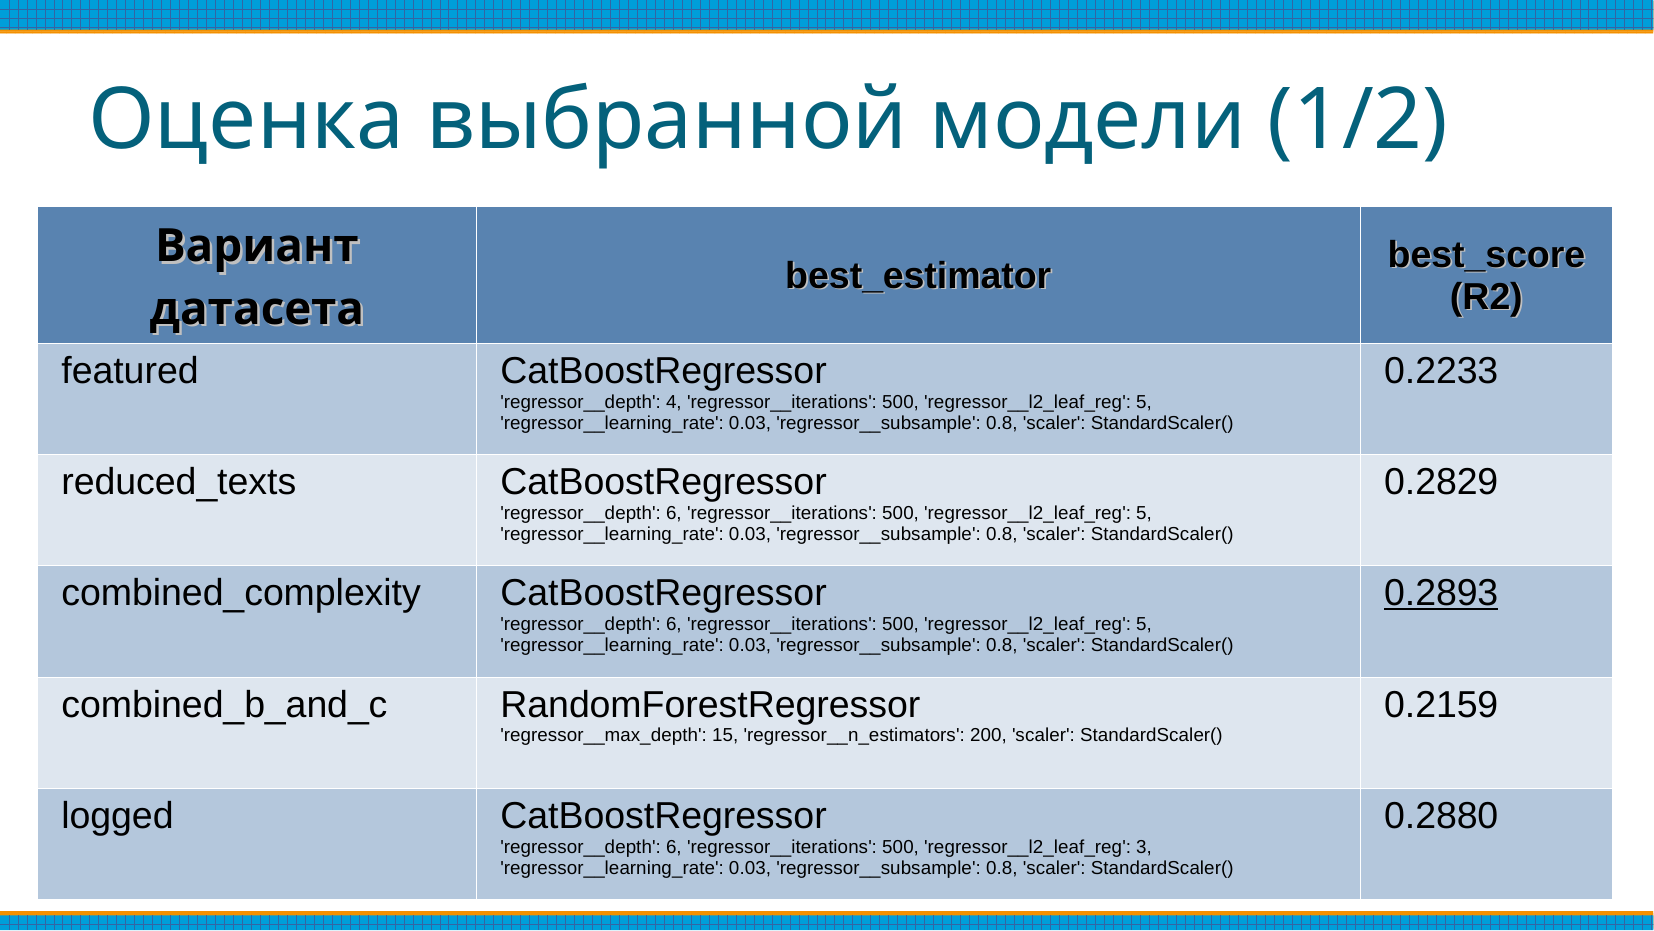

# Оценка выбранной модели (1/2)
| Вариант датасета | best\_estimator | best\_score (R2) |
| --- | --- | --- |
| featured | CatBoostRegressor 'regressor\_\_depth': 4, 'regressor\_\_iterations': 500, 'regressor\_\_l2\_leaf\_reg': 5, 'regressor\_\_learning\_rate': 0.03, 'regressor\_\_subsample': 0.8, 'scaler': StandardScaler() | 0.2233 |
| reduced\_texts | CatBoostRegressor 'regressor\_\_depth': 6, 'regressor\_\_iterations': 500, 'regressor\_\_l2\_leaf\_reg': 5, 'regressor\_\_learning\_rate': 0.03, 'regressor\_\_subsample': 0.8, 'scaler': StandardScaler() | 0.2829 |
| combined\_complexity | CatBoostRegressor 'regressor\_\_depth': 6, 'regressor\_\_iterations': 500, 'regressor\_\_l2\_leaf\_reg': 5, 'regressor\_\_learning\_rate': 0.03, 'regressor\_\_subsample': 0.8, 'scaler': StandardScaler() | 0.2893 |
| combined\_b\_and\_c | RandomForestRegressor 'regressor\_\_max\_depth': 15, 'regressor\_\_n\_estimators': 200, 'scaler': StandardScaler() | 0.2159 |
| logged | CatBoostRegressor 'regressor\_\_depth': 6, 'regressor\_\_iterations': 500, 'regressor\_\_l2\_leaf\_reg': 3, 'regressor\_\_learning\_rate': 0.03, 'regressor\_\_subsample': 0.8, 'scaler': StandardScaler() | 0.2880 |